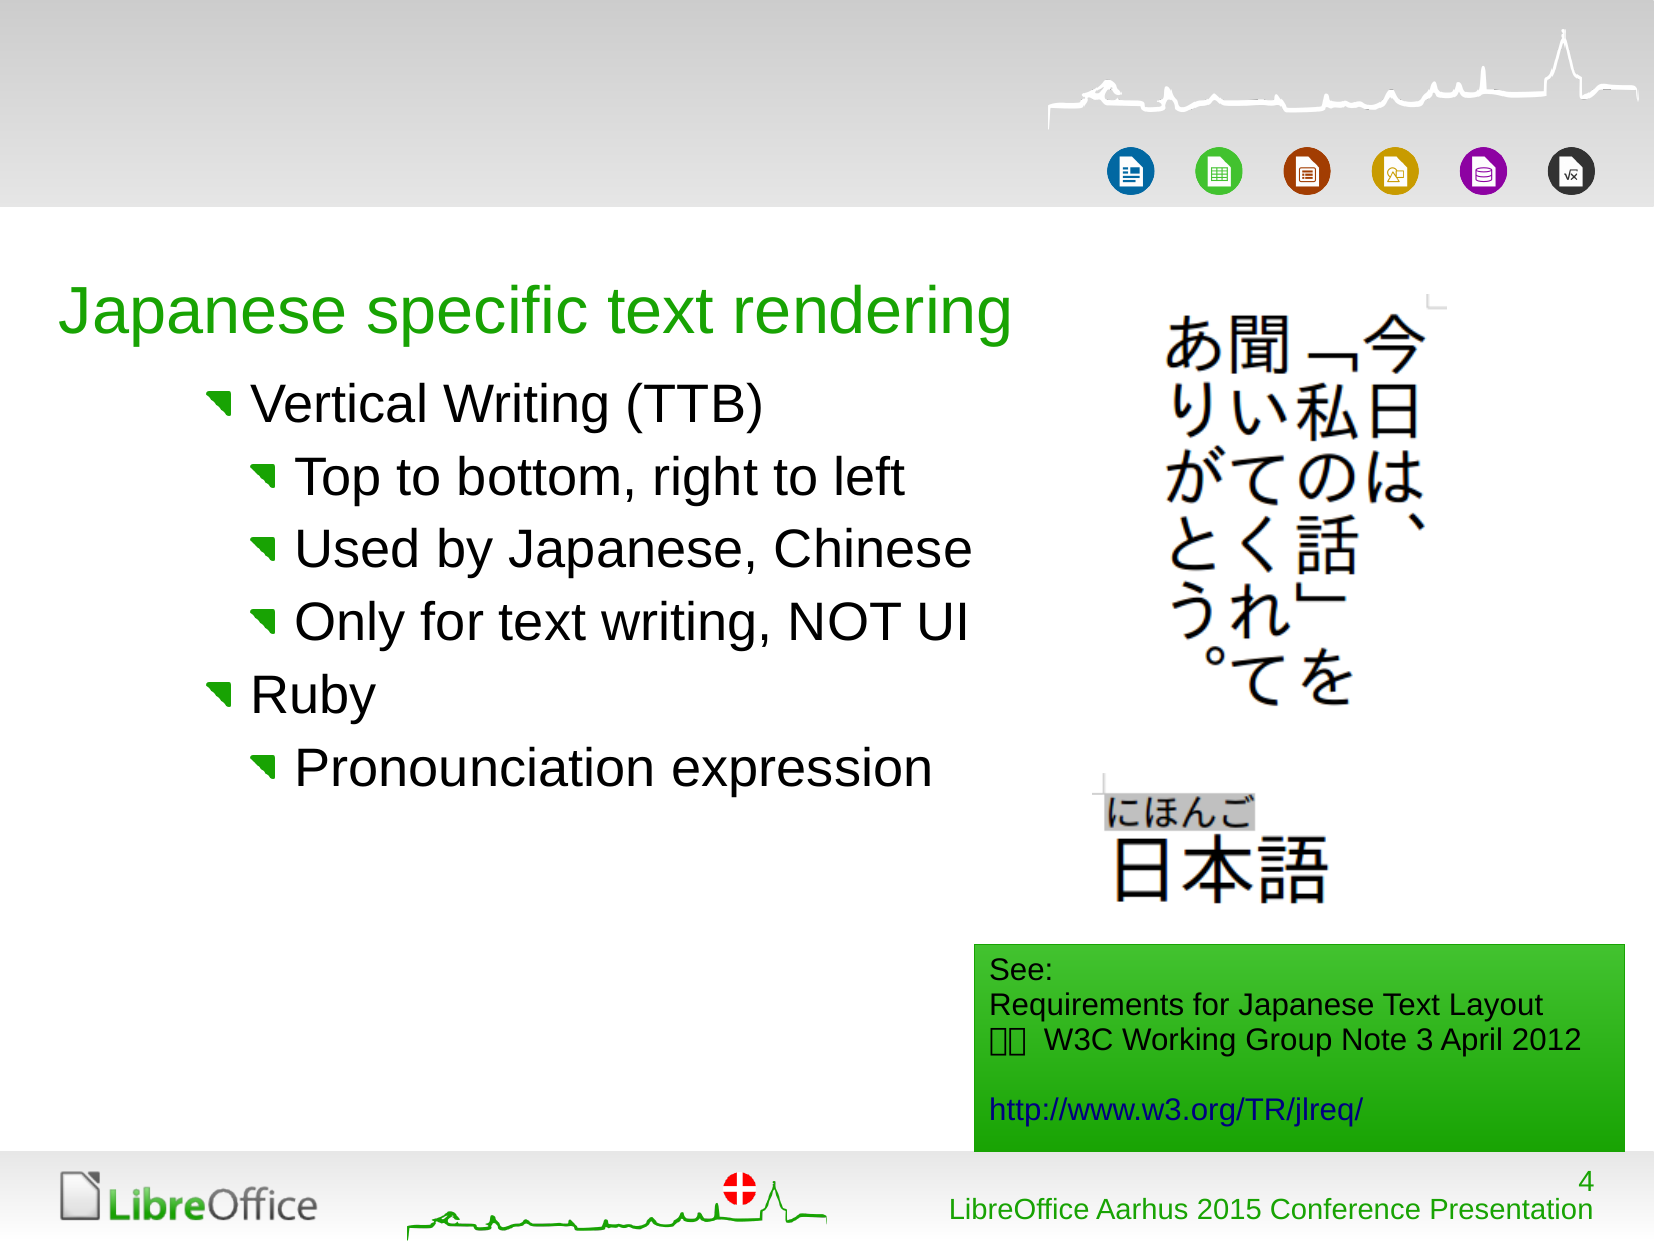

# Japanese specific text rendering
Vertical Writing (TTB)
Top to bottom, right to left
Used by Japanese, Chinese
Only for text writing, NOT UI
Ruby
Pronounciation expression
See:
Requirements for Japanese Text Layout
ｂｙ W3C Working Group Note 3 April 2012
http://www.w3.org/TR/jlreq/
4
LibreOffice Aarhus 2015 Conference Presentation